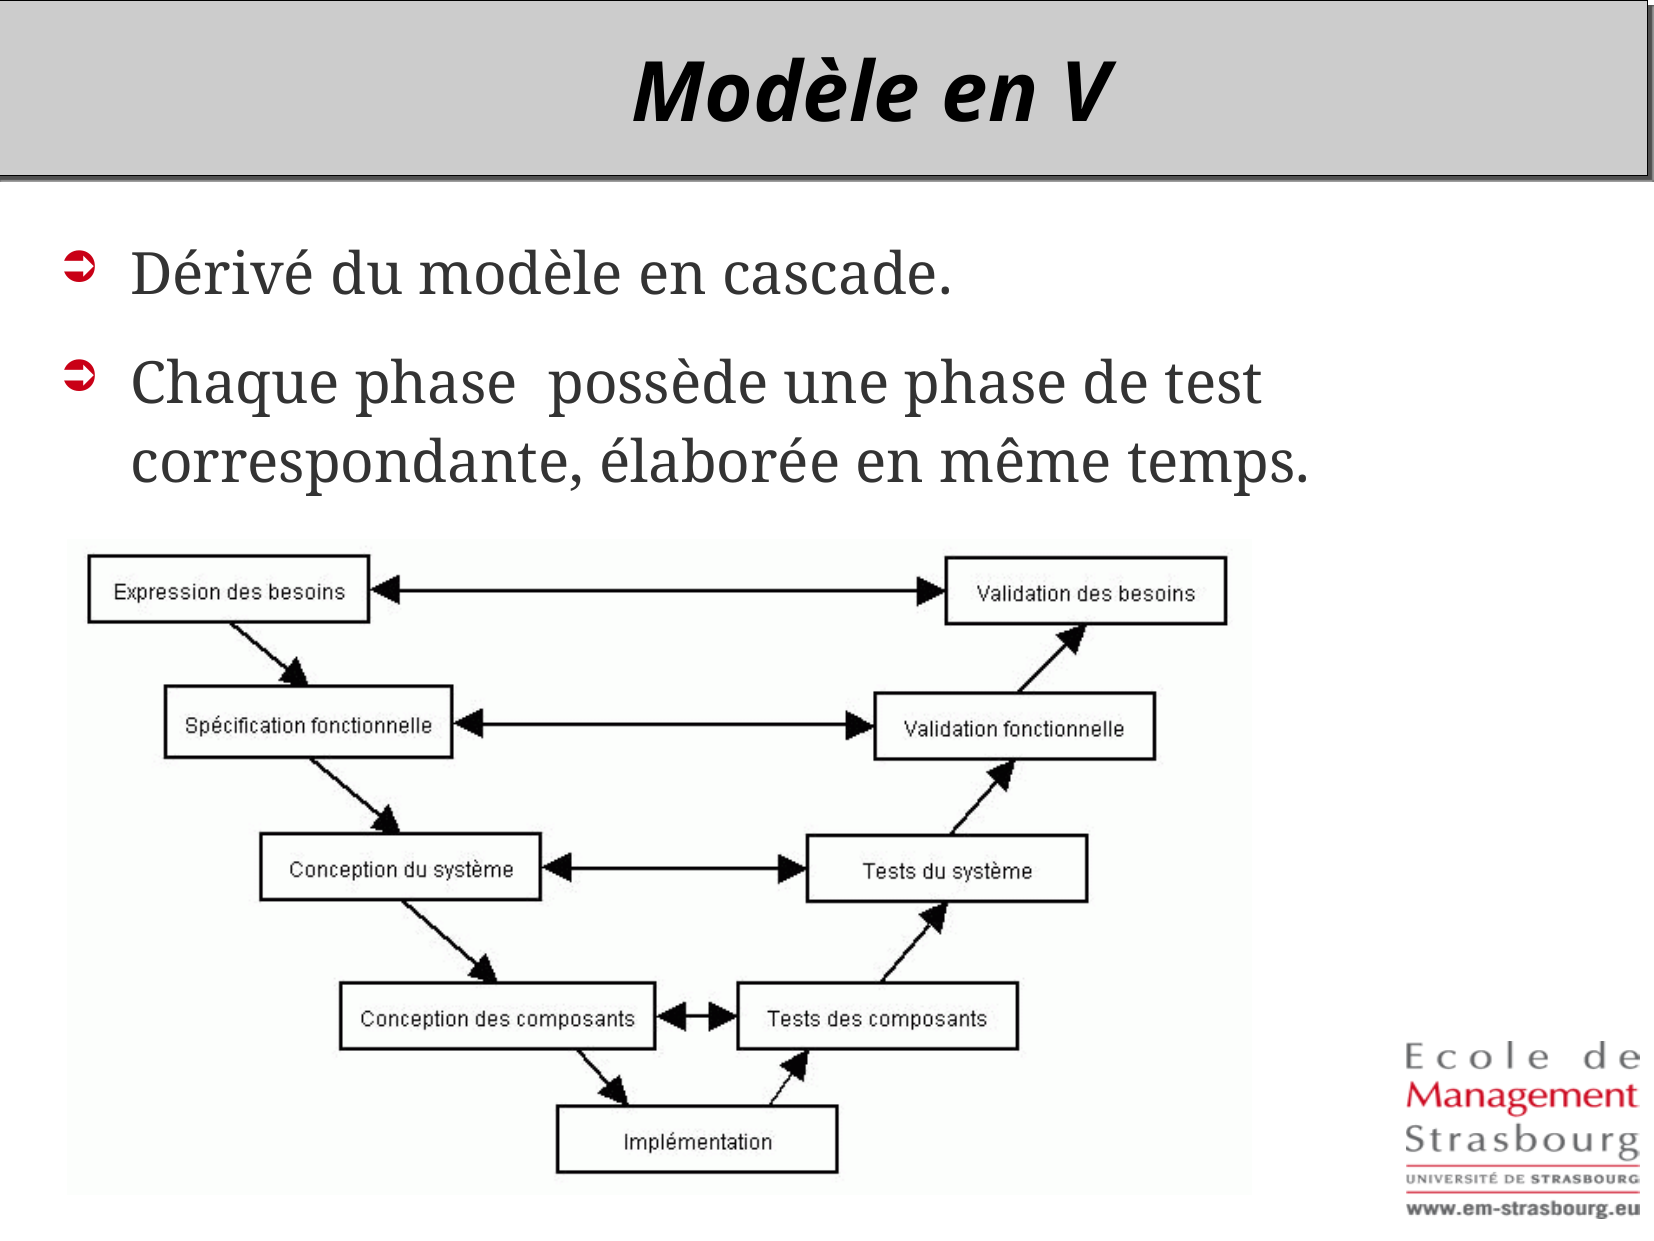

# Modèle en V
Dérivé du modèle en cascade.
Chaque phase possède une phase de test correspondante, élaborée en même temps.